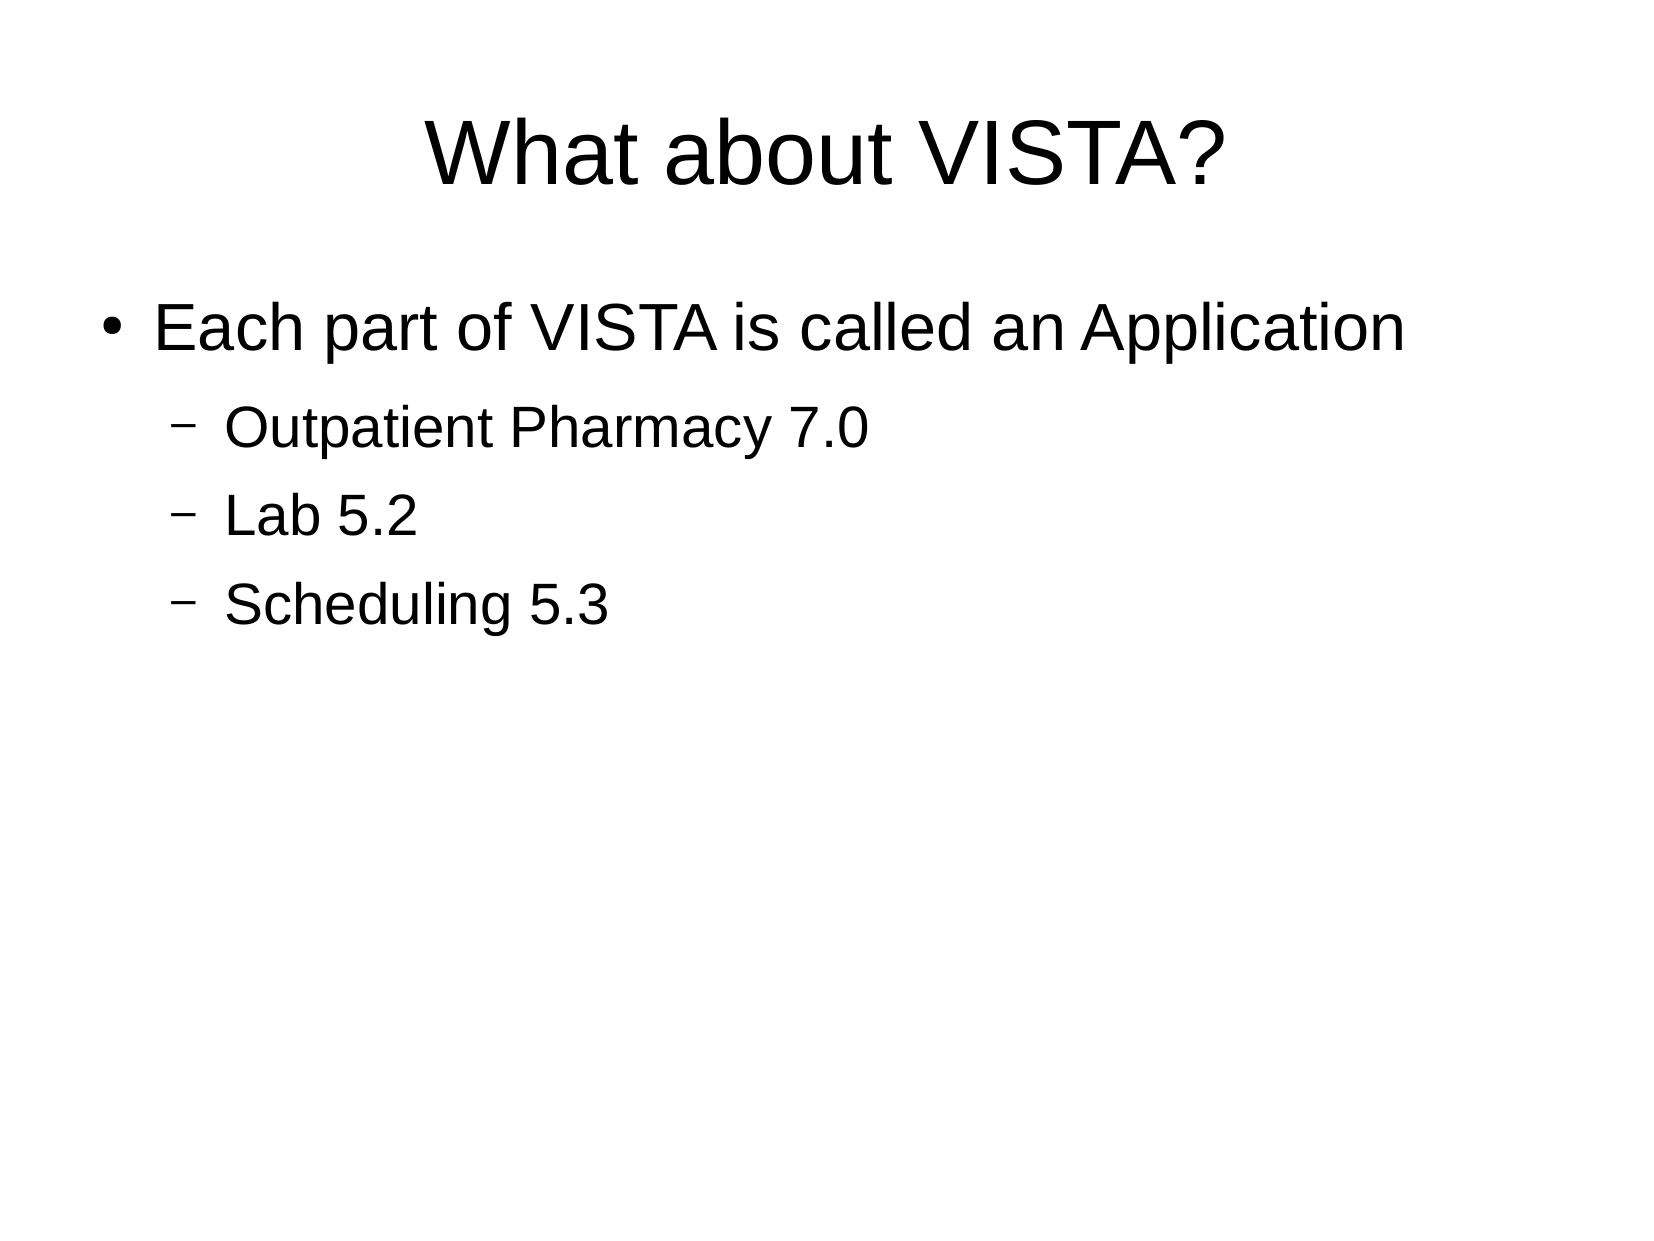

# What about VISTA?
Each part of VISTA is called an Application
Outpatient Pharmacy 7.0
Lab 5.2
Scheduling 5.3